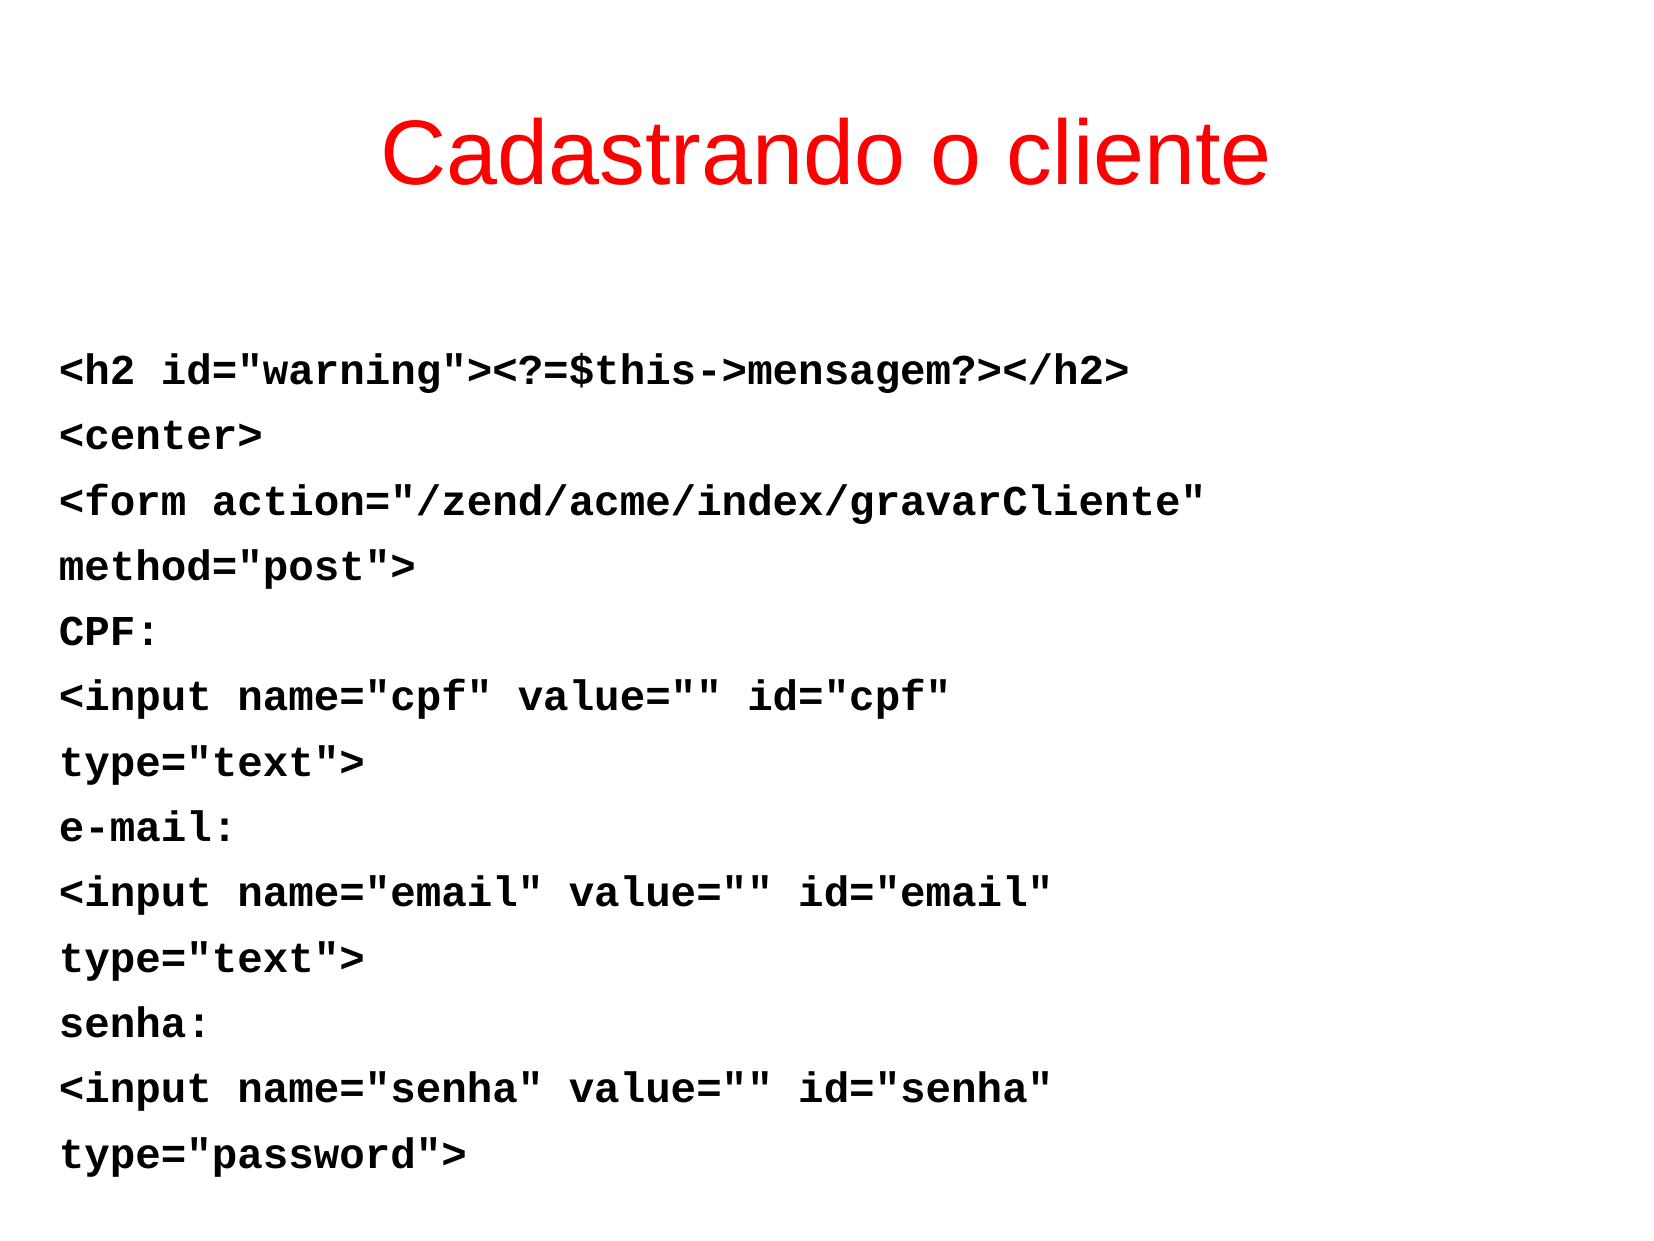

# Cadastrando o cliente
<h2 id="warning"><?=$this->mensagem?></h2>
<center>
<form action="/zend/acme/index/gravarCliente"
method="post">
CPF:
<input name="cpf" value="" id="cpf"
type="text">
e-mail:
<input name="email" value="" id="email"
type="text">
senha:
<input name="senha" value="" id="senha"
type="password">